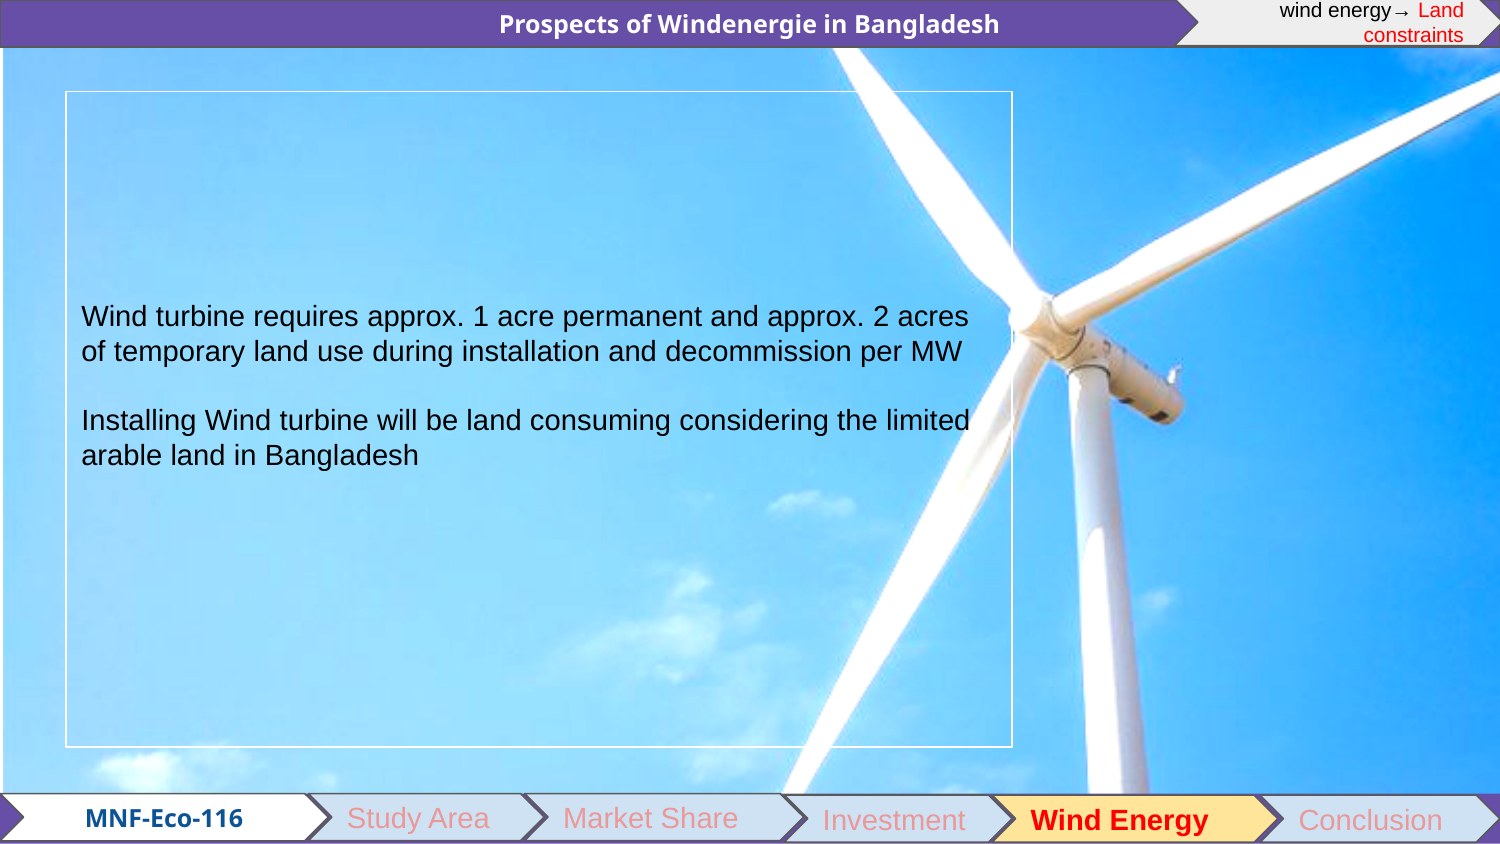

Prospects of Windenergie in Bangladesh
wind energy→ Land constraints
Wind turbine requires approx. 1 acre permanent and approx. 2 acres of temporary land use during installation and decommission per MW
Installing Wind turbine will be land consuming considering the limited arable land in Bangladesh
Study Area
Market Share
MNF-Eco-116
Investment
Wind Energy
Conclusion